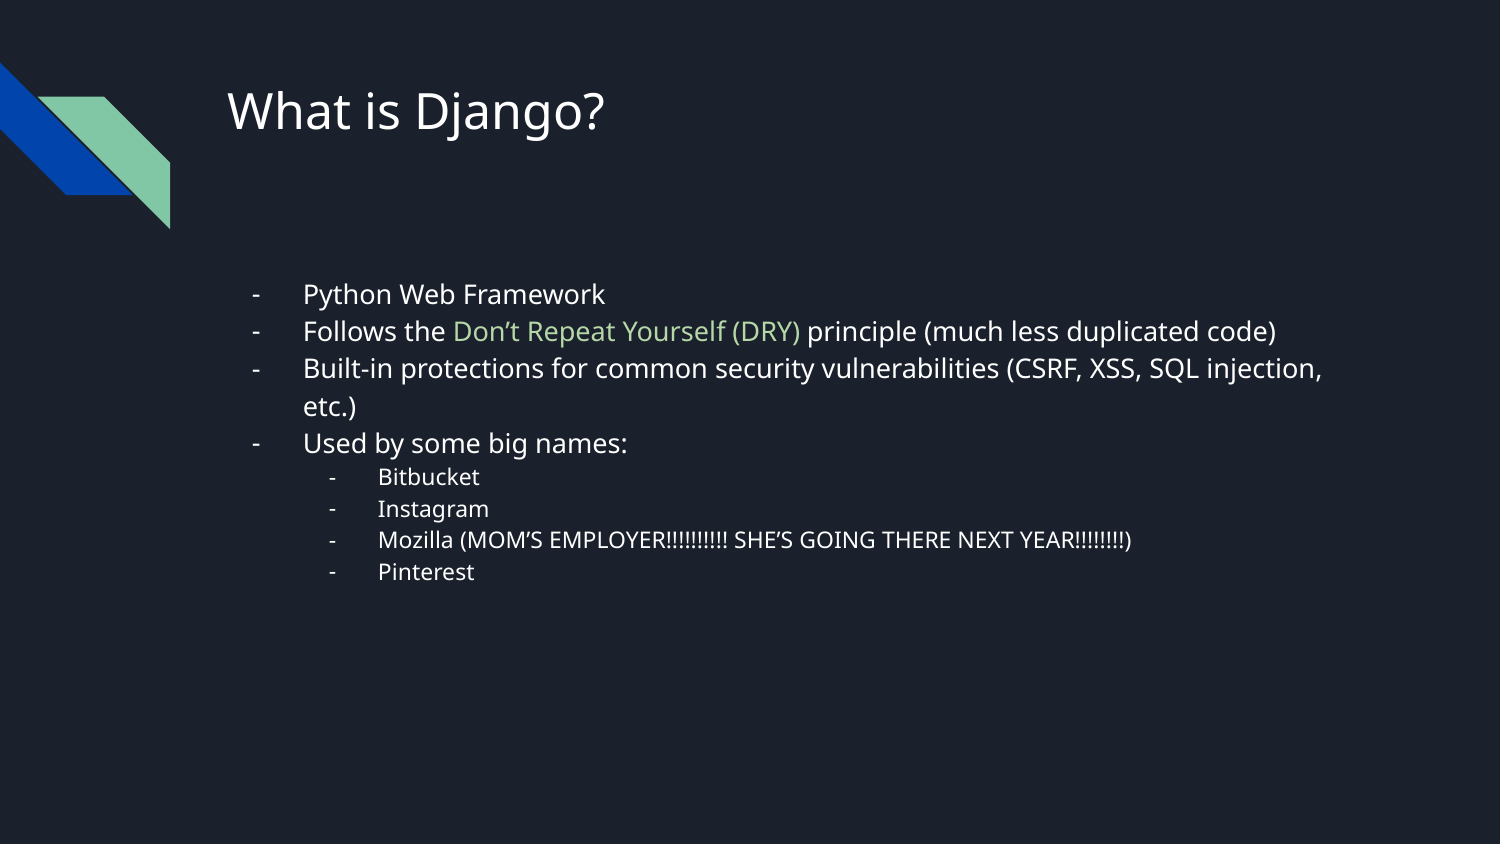

# What is Django?
Python Web Framework
Follows the Don’t Repeat Yourself (DRY) principle (much less duplicated code)
Built-in protections for common security vulnerabilities (CSRF, XSS, SQL injection, etc.)
Used by some big names:
Bitbucket
Instagram
Mozilla (MOM’S EMPLOYER!!!!!!!!!! SHE’S GOING THERE NEXT YEAR!!!!!!!!)
Pinterest